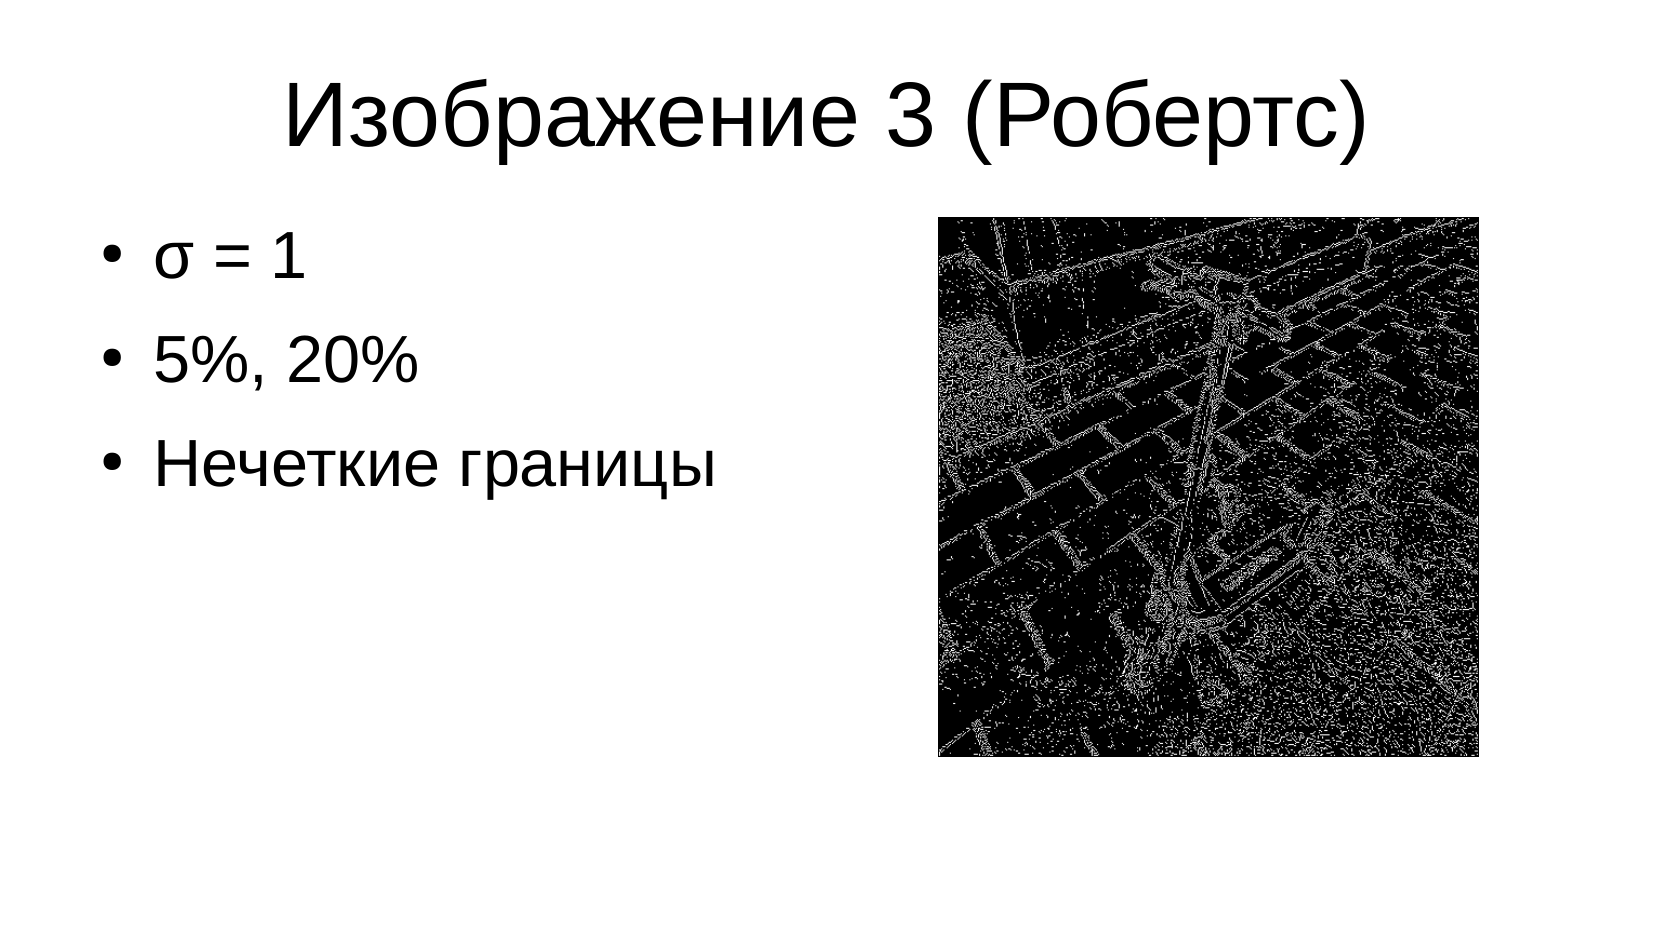

# Изображение 3 (Робертс)
σ = 1
5%, 20%
Нечеткие границы